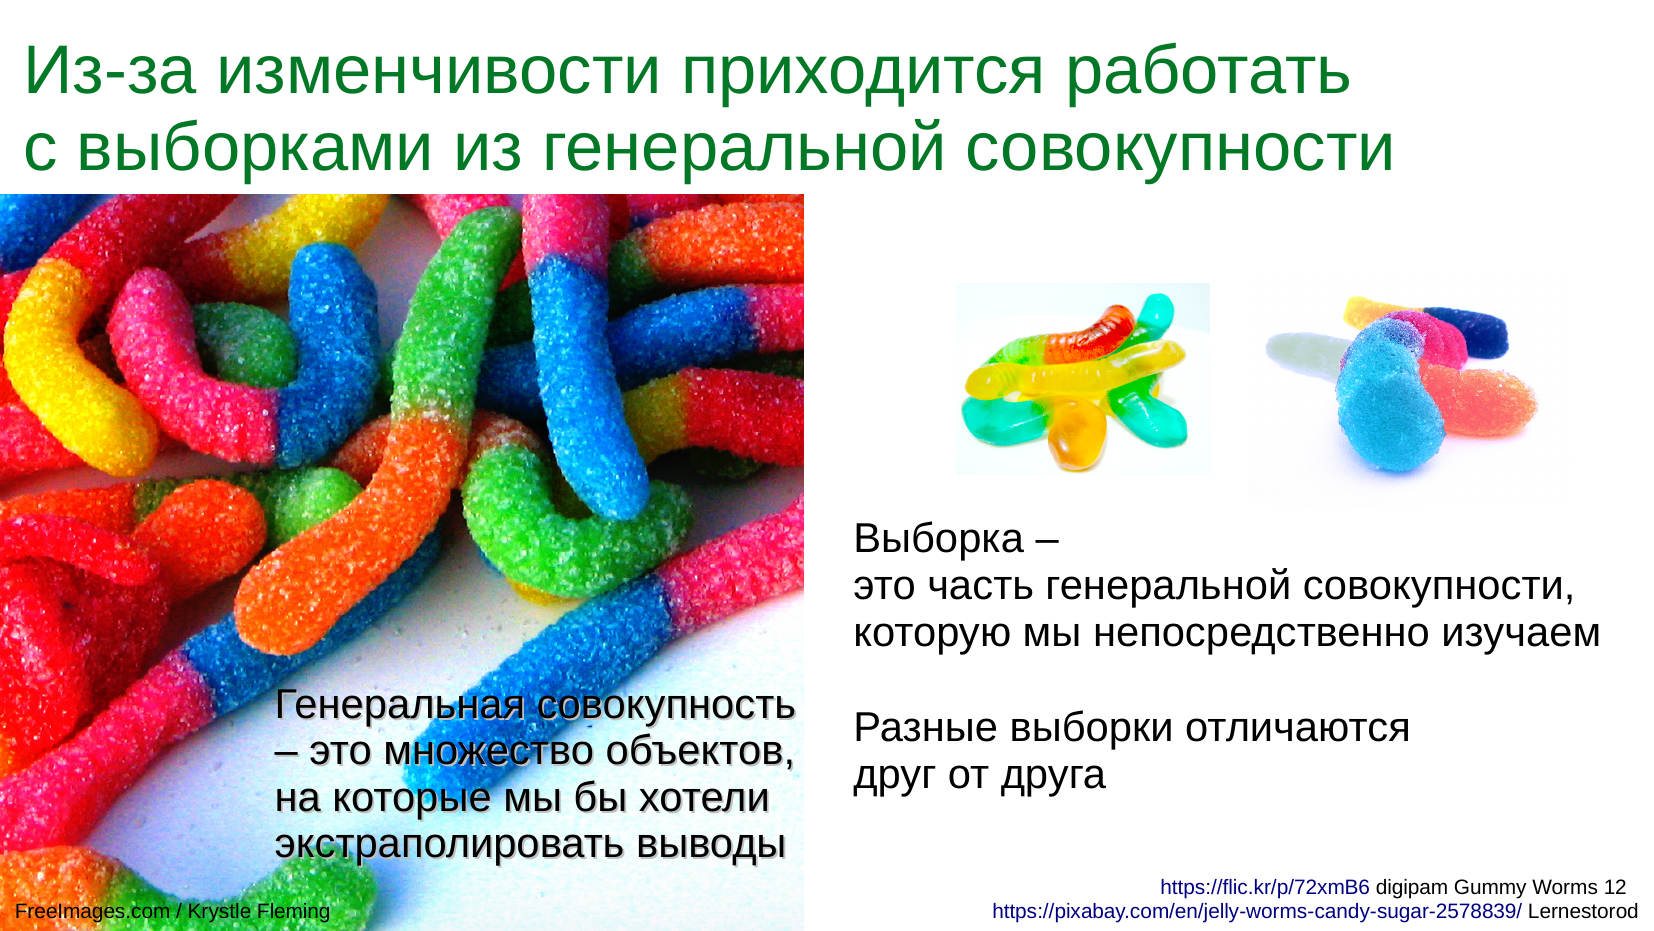

# Из-за изменчивости приходится работать с выборками из генеральной совокупности
Выборка –
это часть генеральной совокупности, которую мы непосредственно изучаем
Генеральная совокупность – это множество объектов,
на которые мы бы хотели экстраполировать выводы
Разные выборки отличаются
друг от друга
https://flic.kr/p/72xmB6 digipam Gummy Worms 12
FreeImages.com / Krystle Fleming
https://pixabay.com/en/jelly-worms-candy-sugar-2578839/ Lernestorod